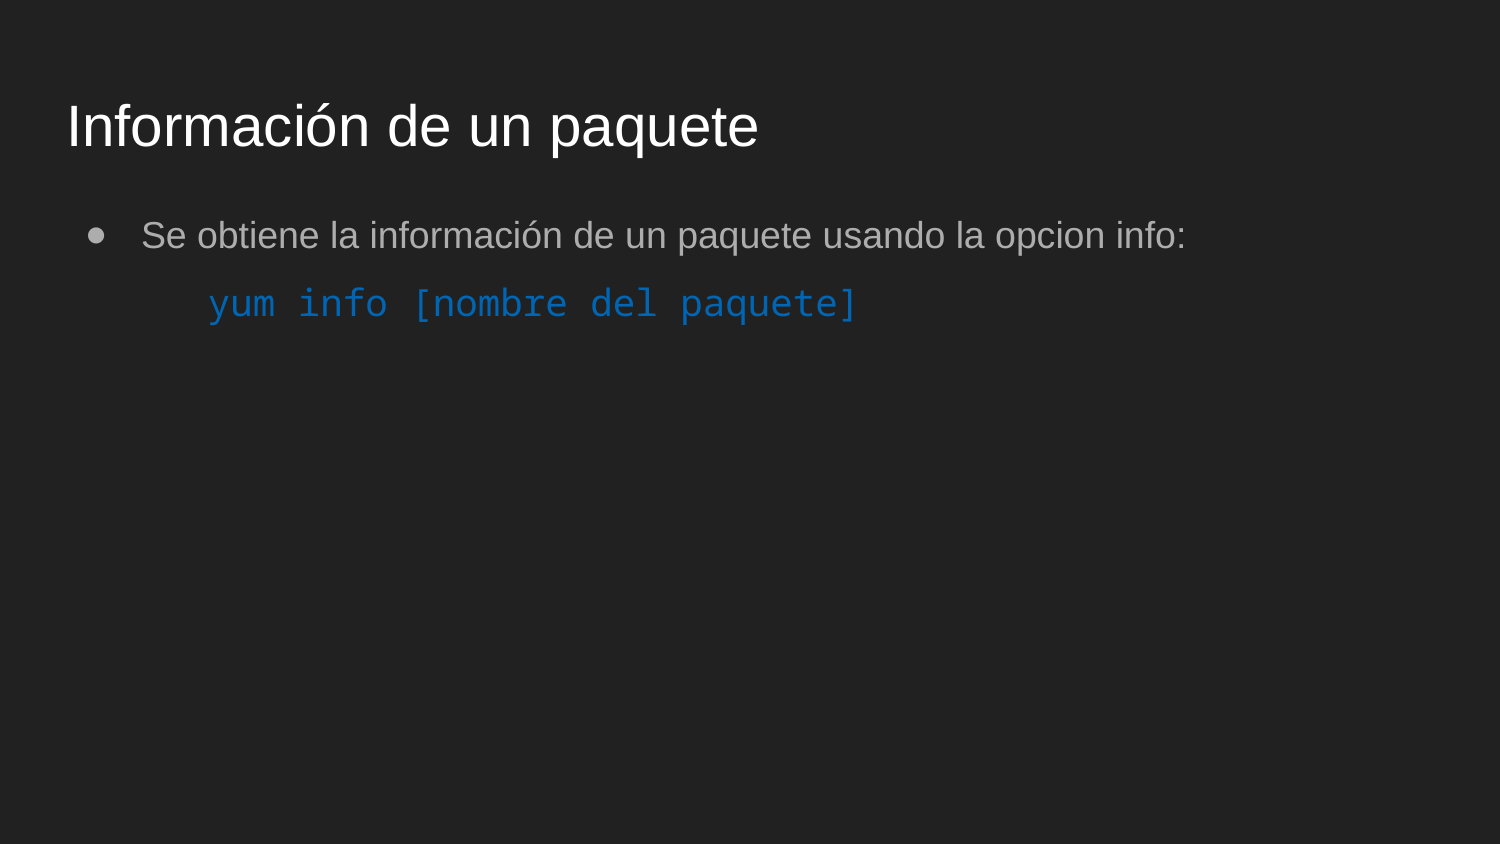

# Información de un paquete
Se obtiene la información de un paquete usando la opcion info:
yum info [nombre del paquete]